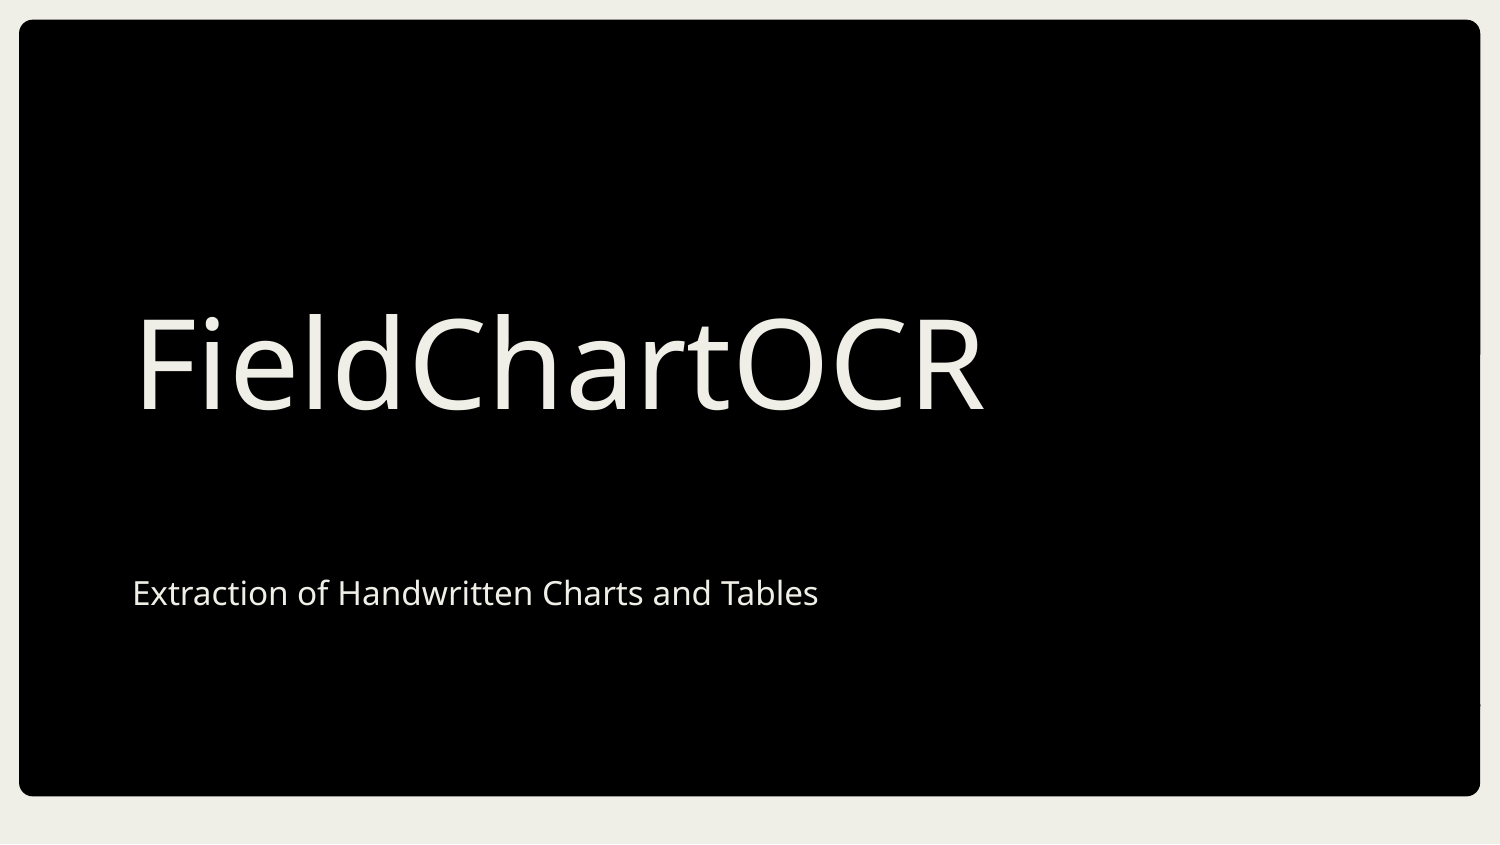

# FieldChartOCR
Extraction of Handwritten Charts and Tables
DD/MM/YYYY
Your Company Name
Feature Name/Product